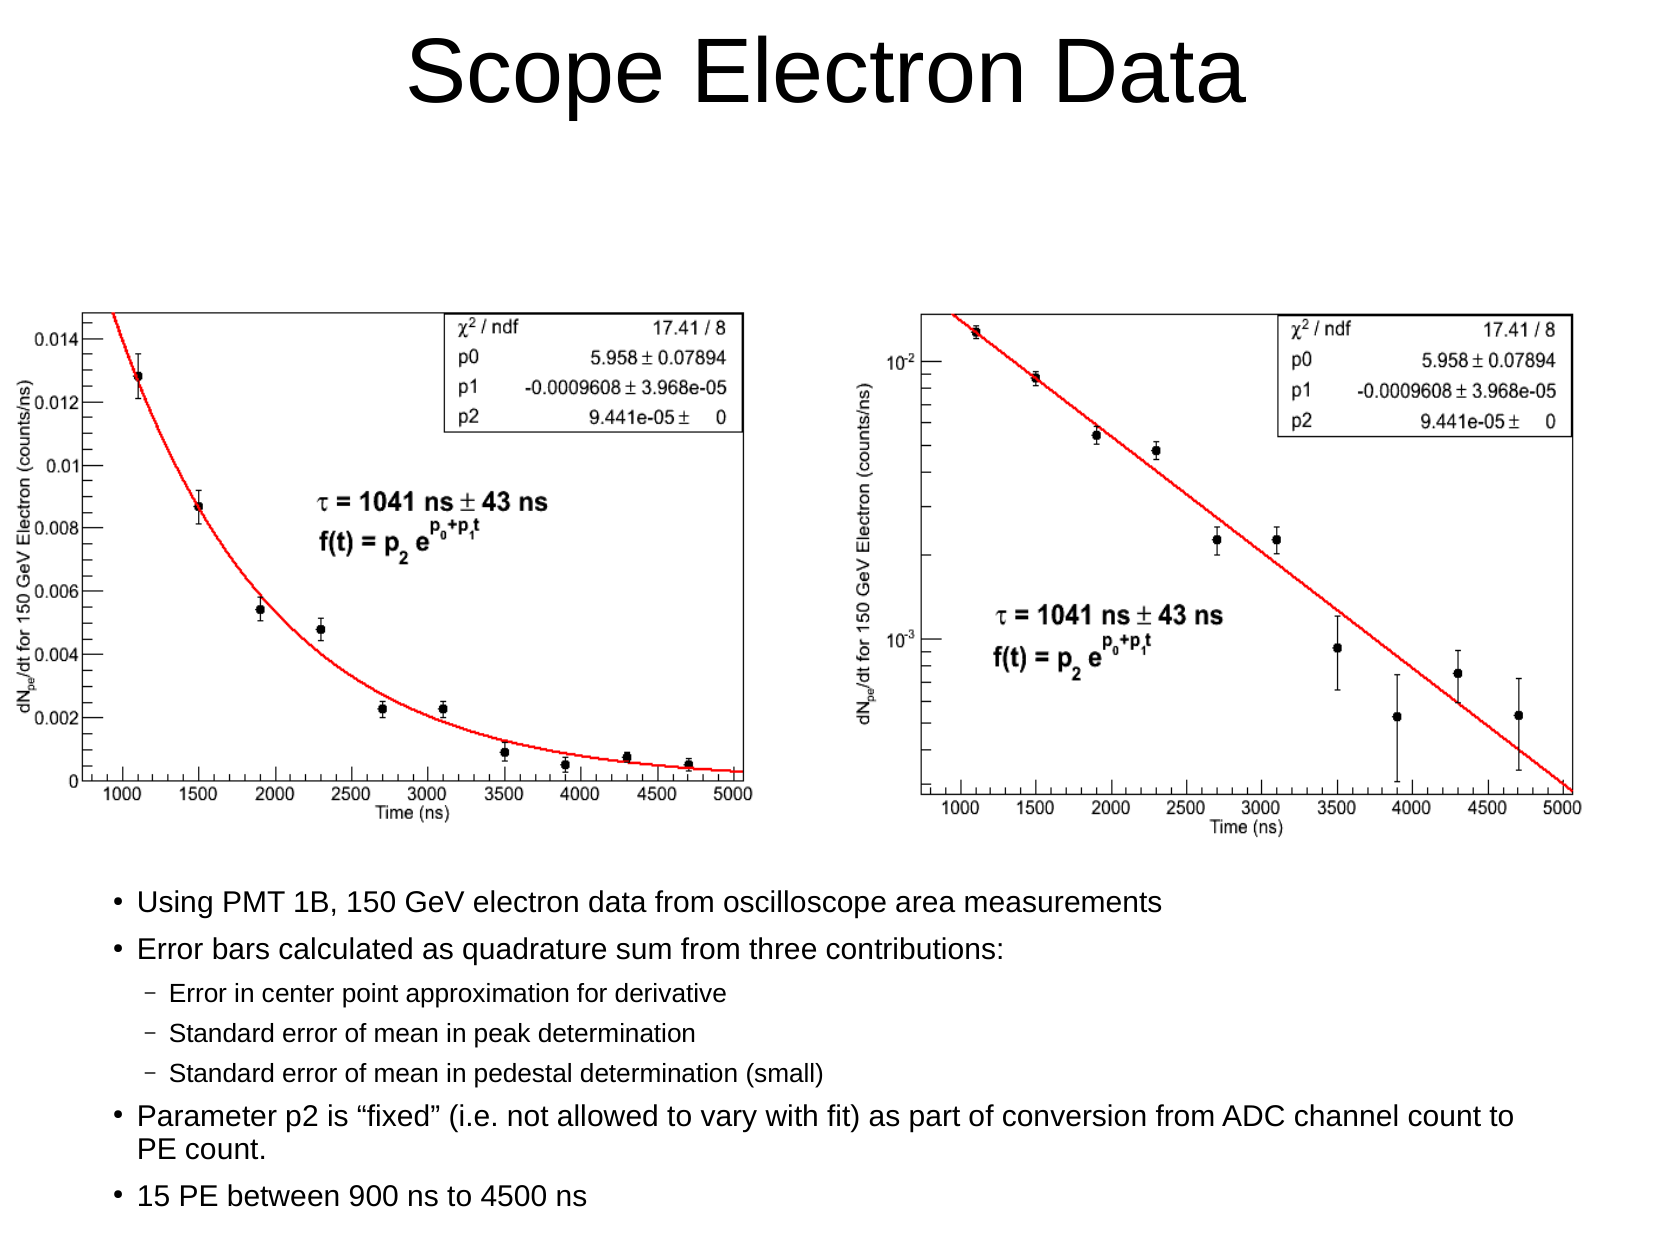

# Scope Electron Data
Using PMT 1B, 150 GeV electron data from oscilloscope area measurements
Error bars calculated as quadrature sum from three contributions:
Error in center point approximation for derivative
Standard error of mean in peak determination
Standard error of mean in pedestal determination (small)
Parameter p2 is “fixed” (i.e. not allowed to vary with fit) as part of conversion from ADC channel count to PE count.
15 PE between 900 ns to 4500 ns